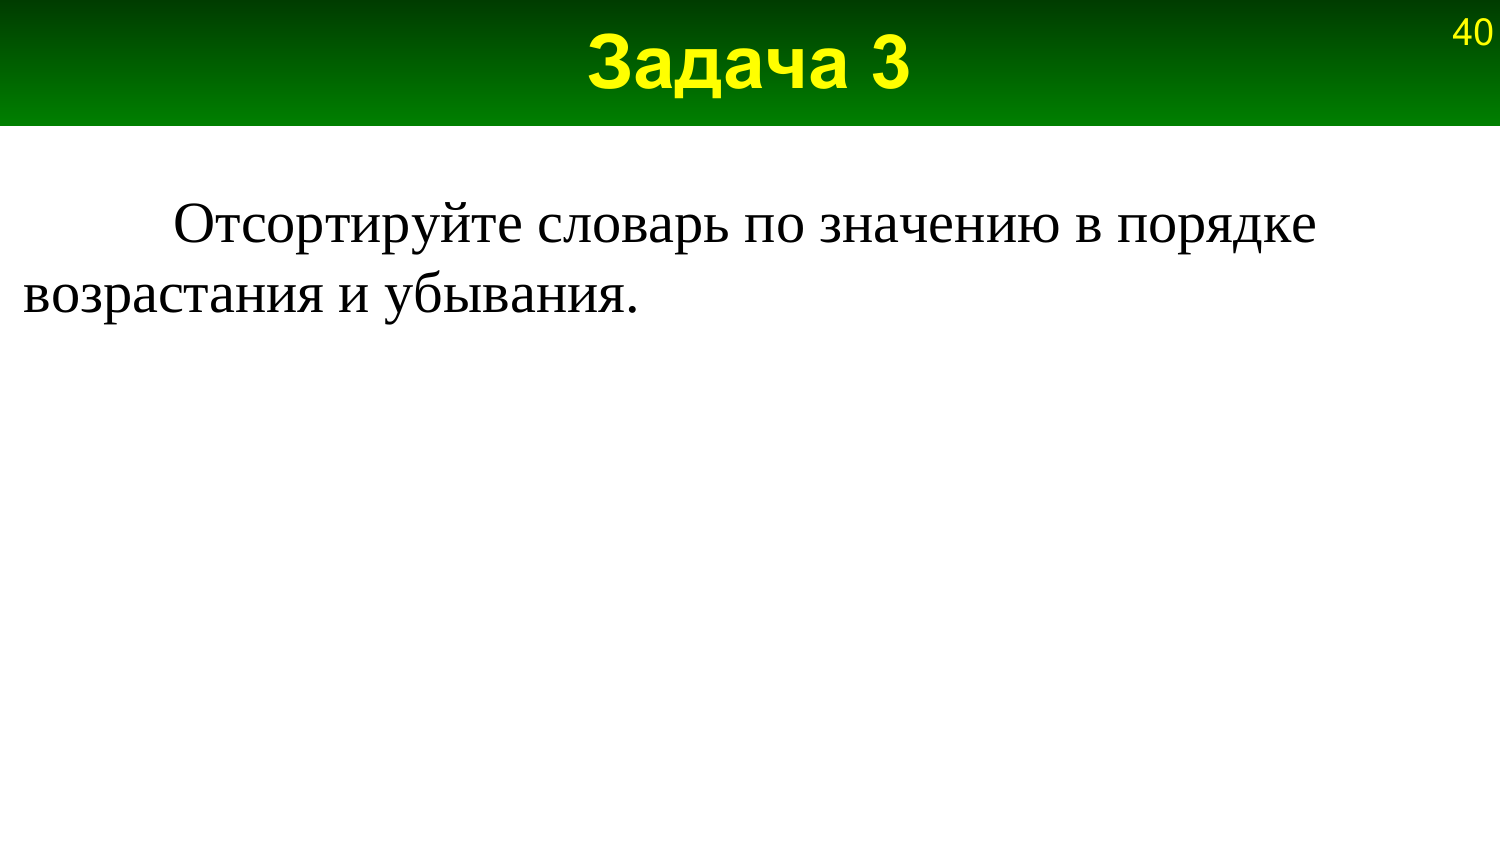

# Задача 3
	Отсортируйте словарь по значению в порядке возрастания и убывания.